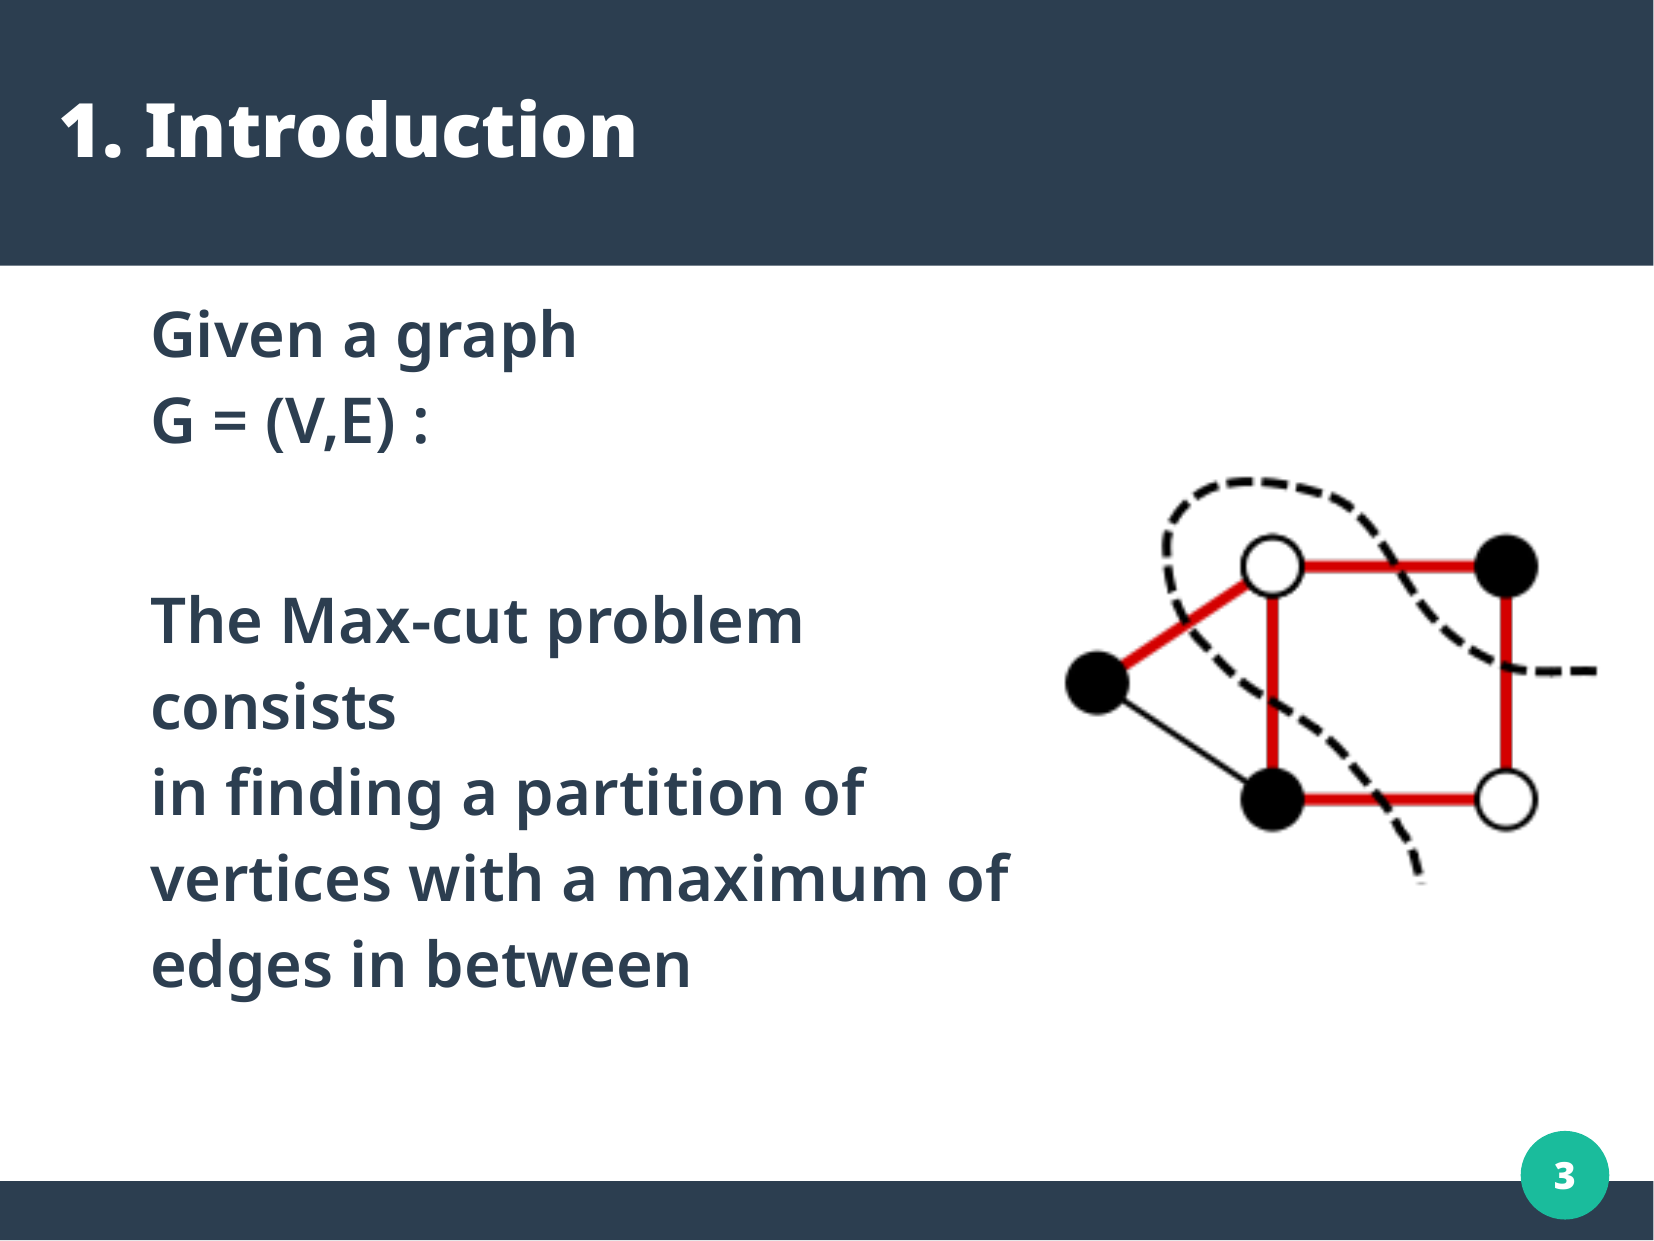

# 1. Introduction
Given a graph
G = (V,E) :
The Max-cut problem consists
in finding a partition of vertices with a maximum of edges in between
3